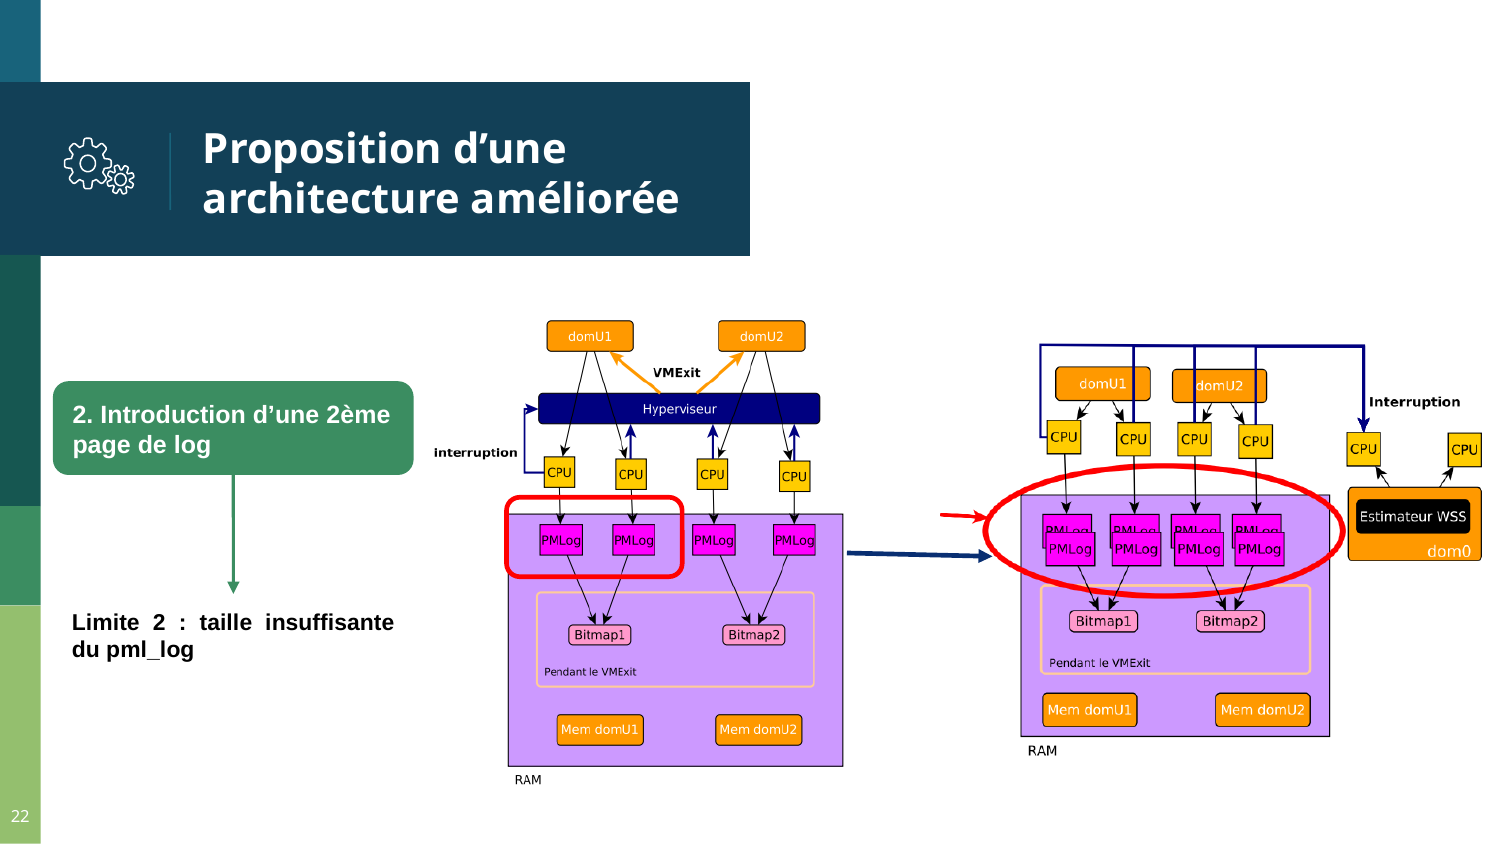

# Proposition d’une architecture améliorée
2. Introduction d’une 2ème page de log
Limite 2 : taille insuffisante du pml_log